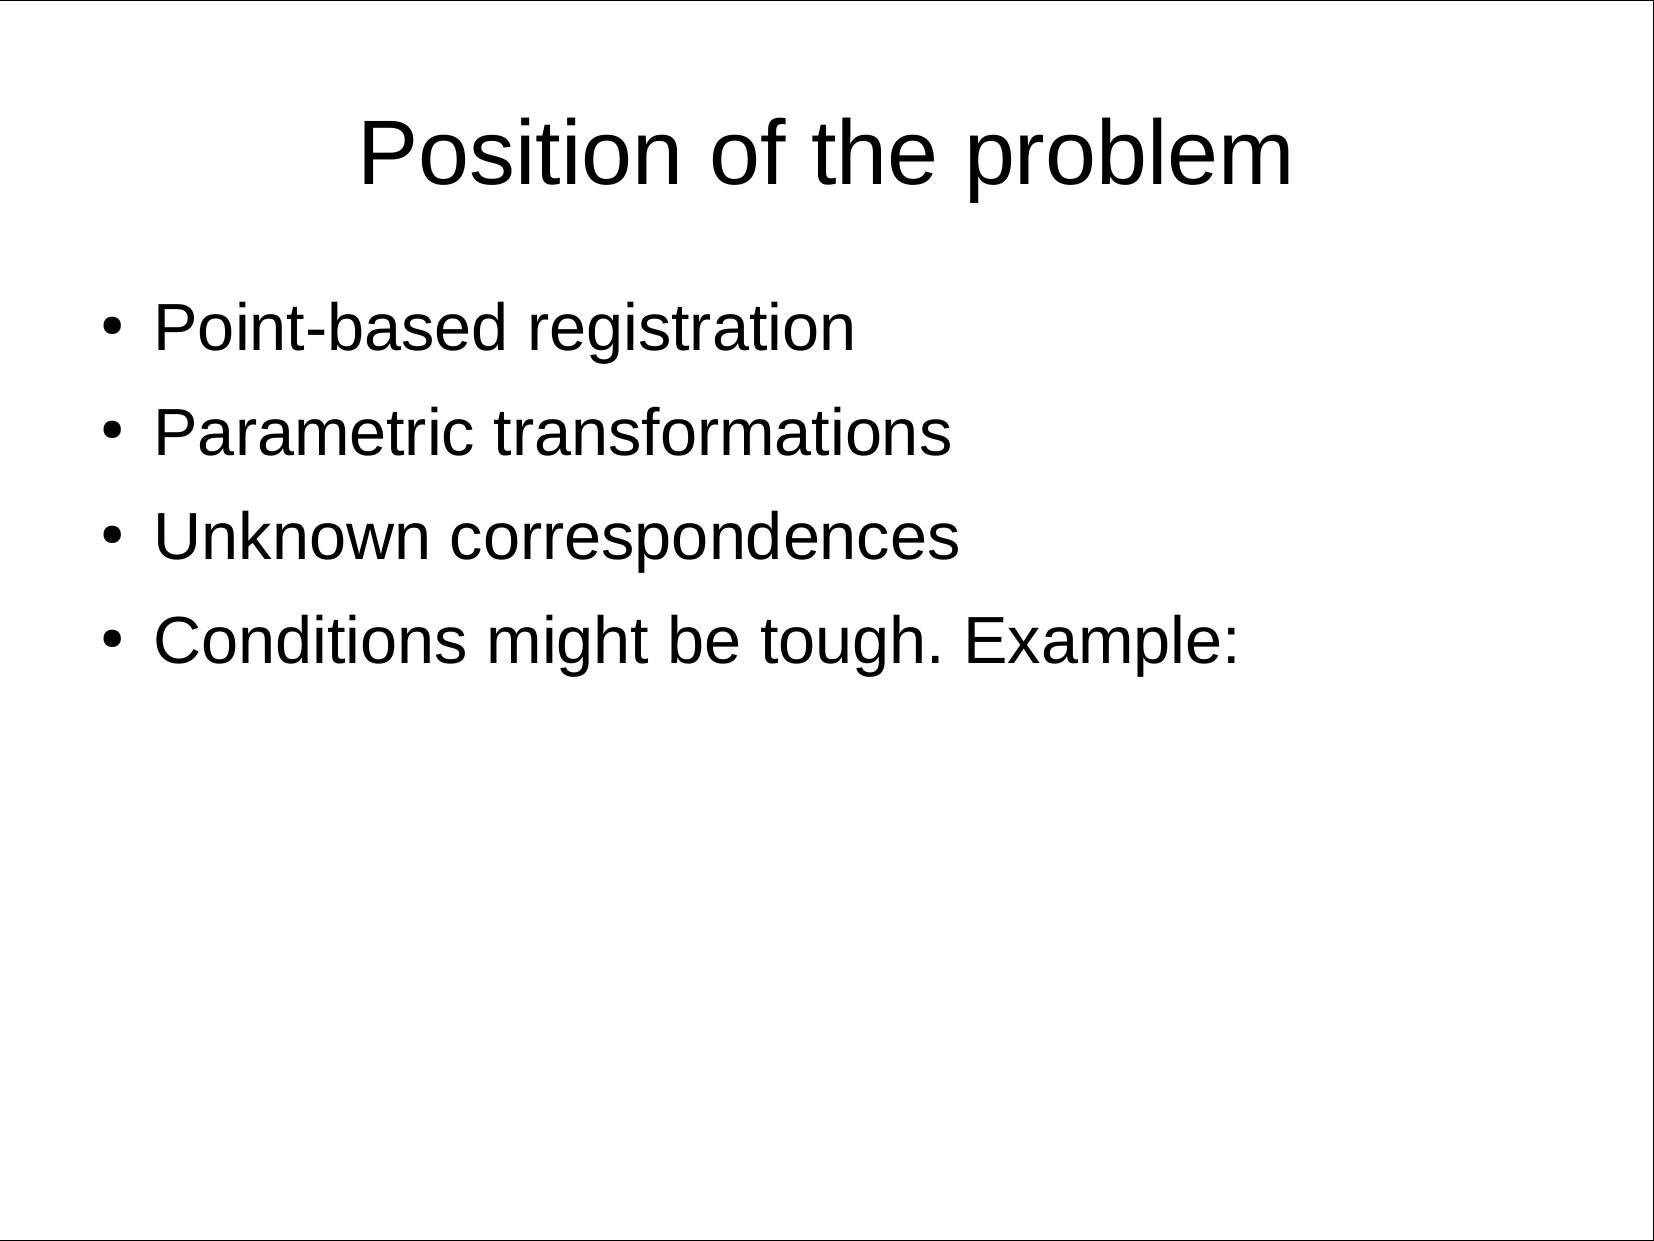

# Position of the problem
Point-based registration
Parametric transformations
Unknown correspondences
Conditions might be tough. Example: